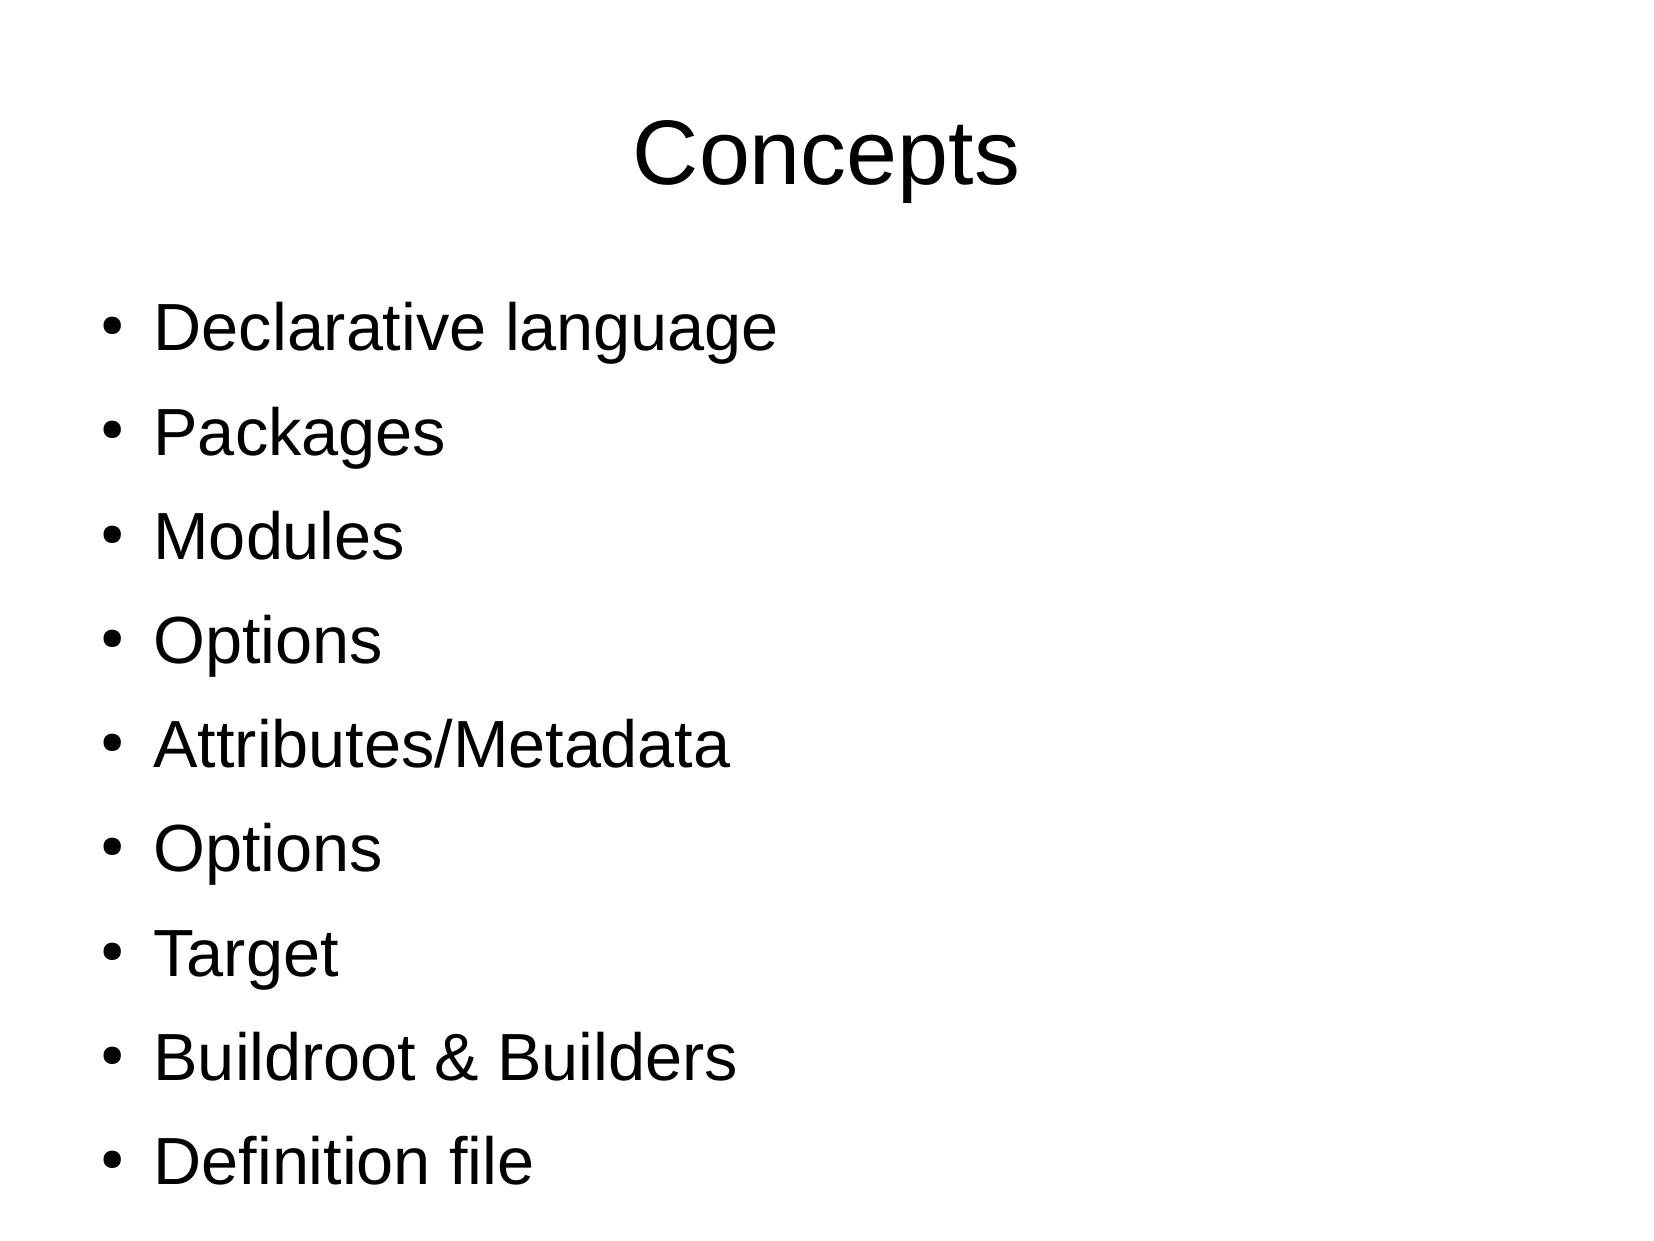

# Concepts
Declarative language
Packages
Modules
Options
Attributes/Metadata
Options
Target
Buildroot & Builders
Definition file